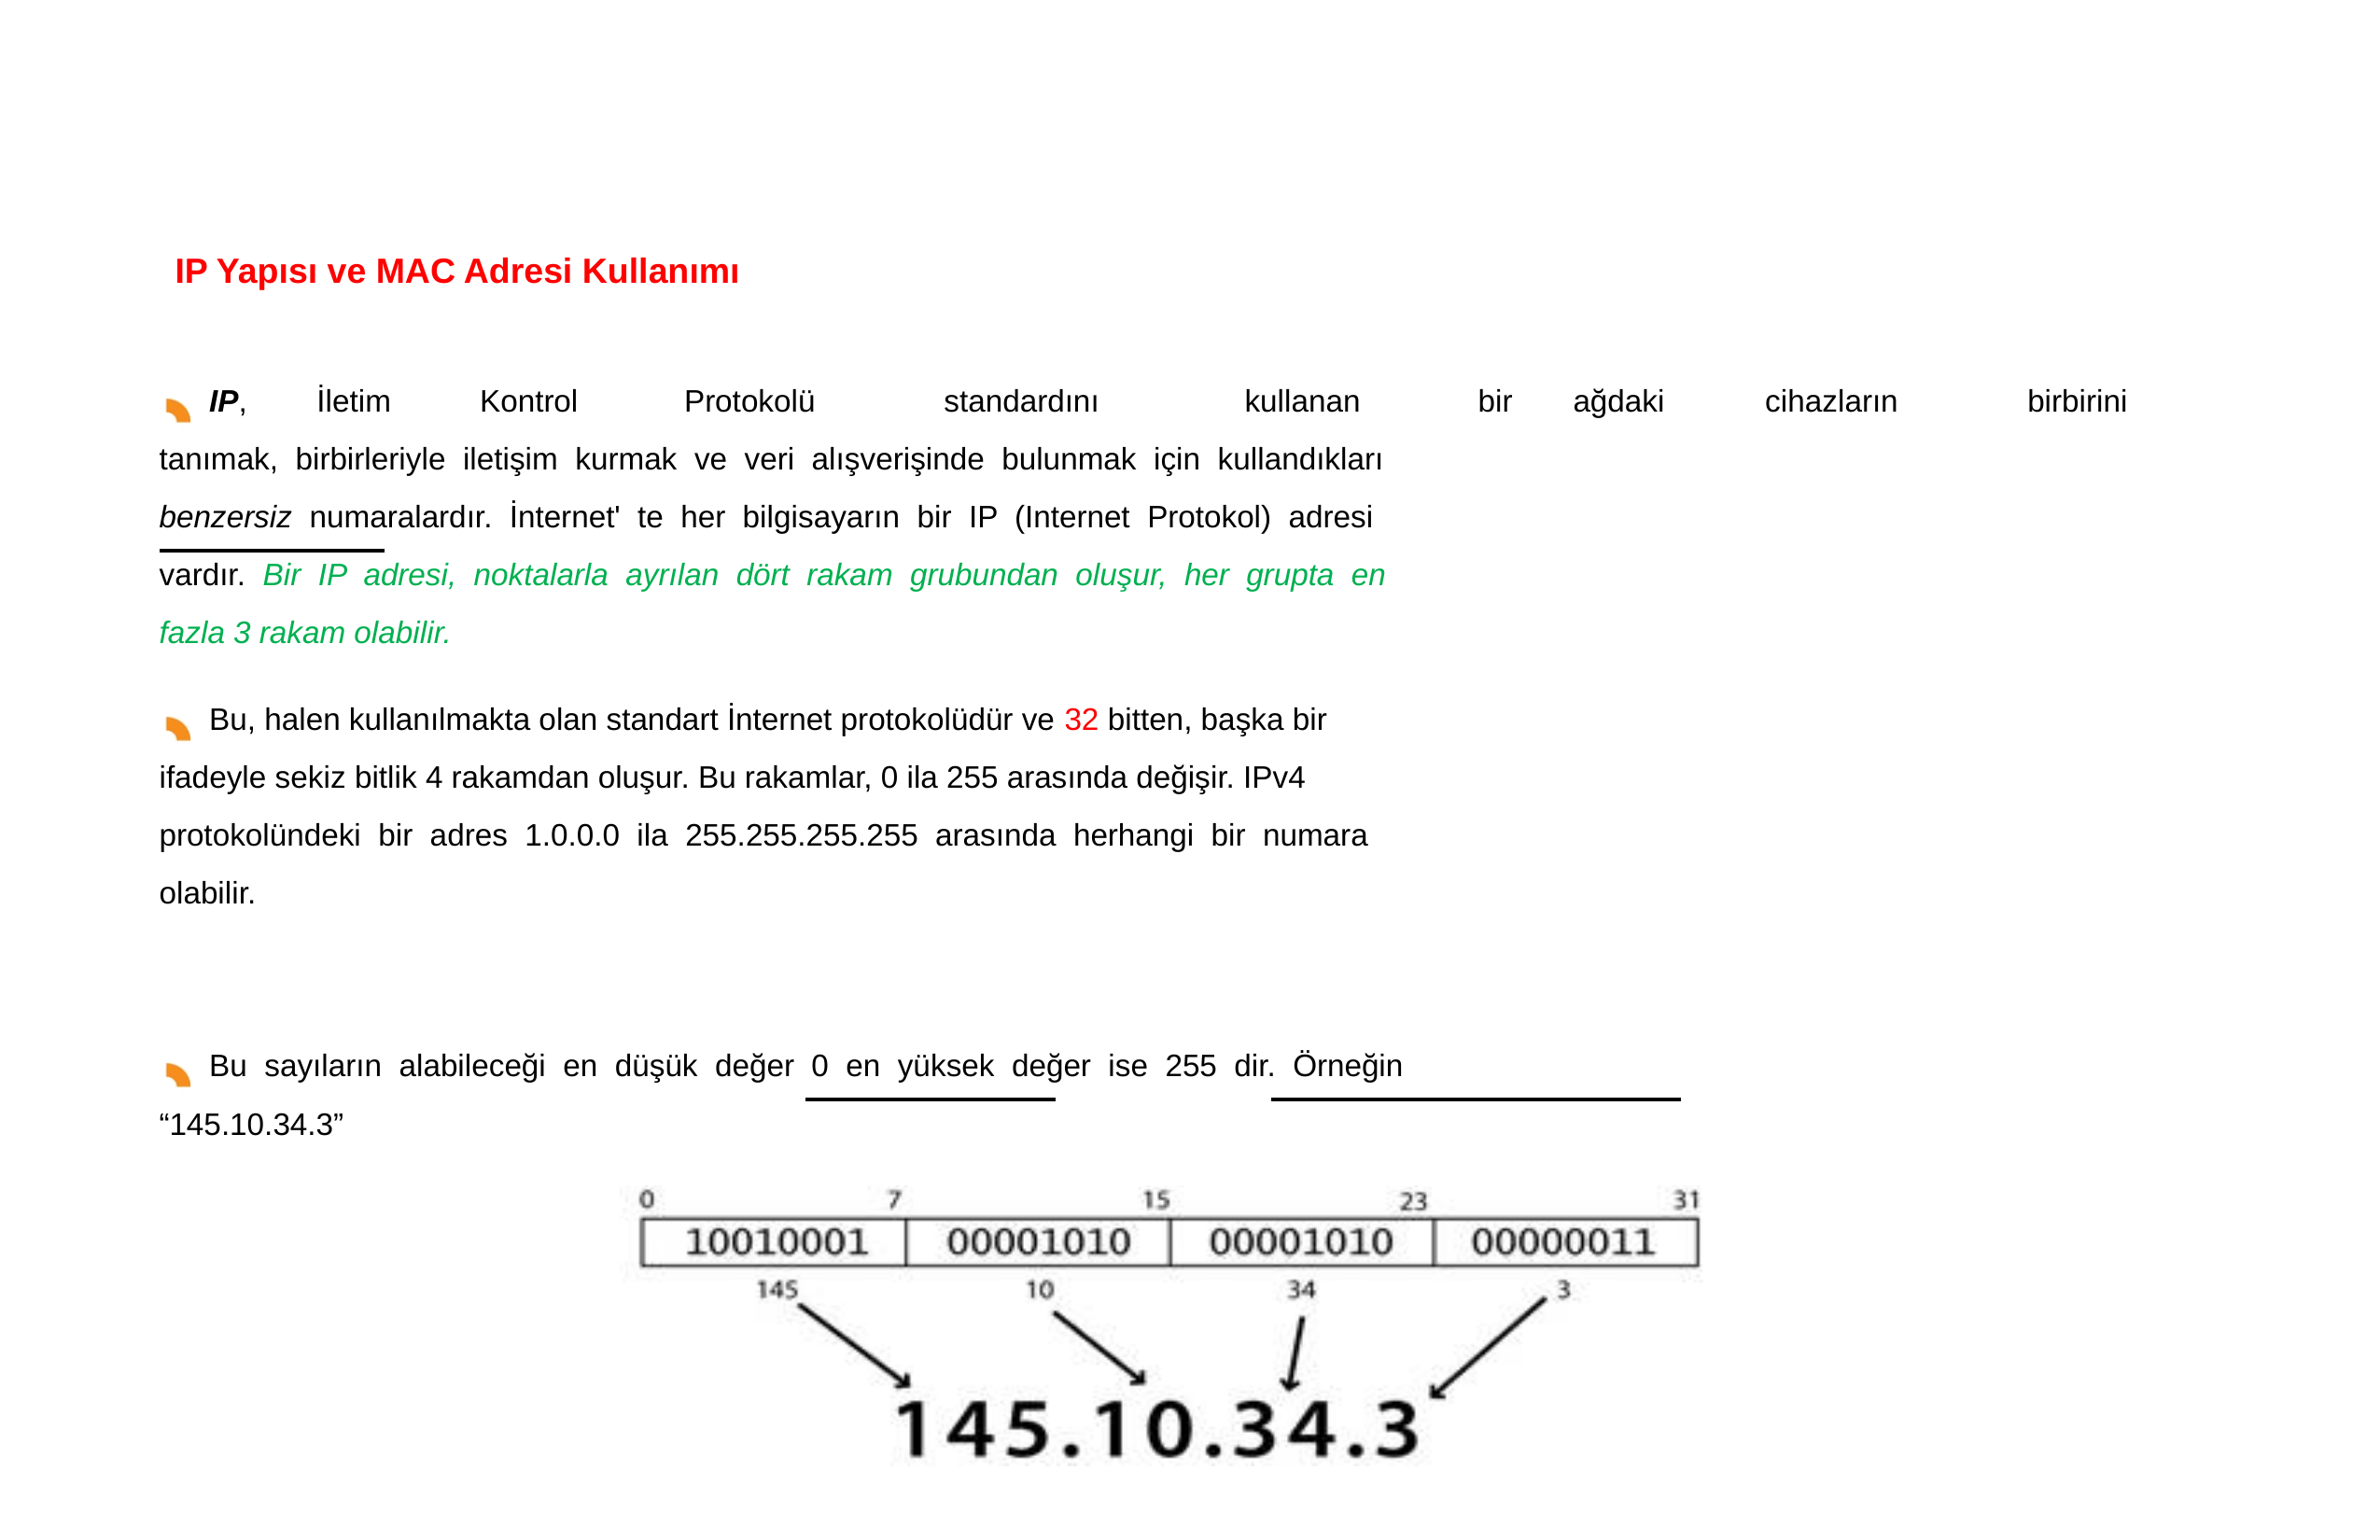

IP Yapısı ve MAC Adresi Kullanımı
 IP,
İletim
Kontrol
Protokolü
standardını
kullanan
bir
ağdaki
cihazların
birbirini
tanımak, birbirleriyle iletişim kurmak ve veri alışverişinde bulunmak için kullandıkları
benzersiz numaralardır. İnternet' te her bilgisayarın bir IP (Internet Protokol) adresi
vardır. Bir IP adresi, noktalarla ayrılan dört rakam grubundan oluşur, her grupta en
fazla 3 rakam olabilir.
 Bu, halen kullanılmakta olan standart İnternet protokolüdür ve 32 bitten, başka bir
ifadeyle sekiz bitlik 4 rakamdan oluşur. Bu rakamlar, 0 ila 255 arasında değişir. IPv4
protokolündeki bir adres 1.0.0.0 ila 255.255.255.255 arasında herhangi bir numara
olabilir.
 Bu sayıların alabileceği en düşük değer 0 en yüksek değer ise 255 dir. Örneğin
“145.10.34.3”
Gizli, (c) 2011